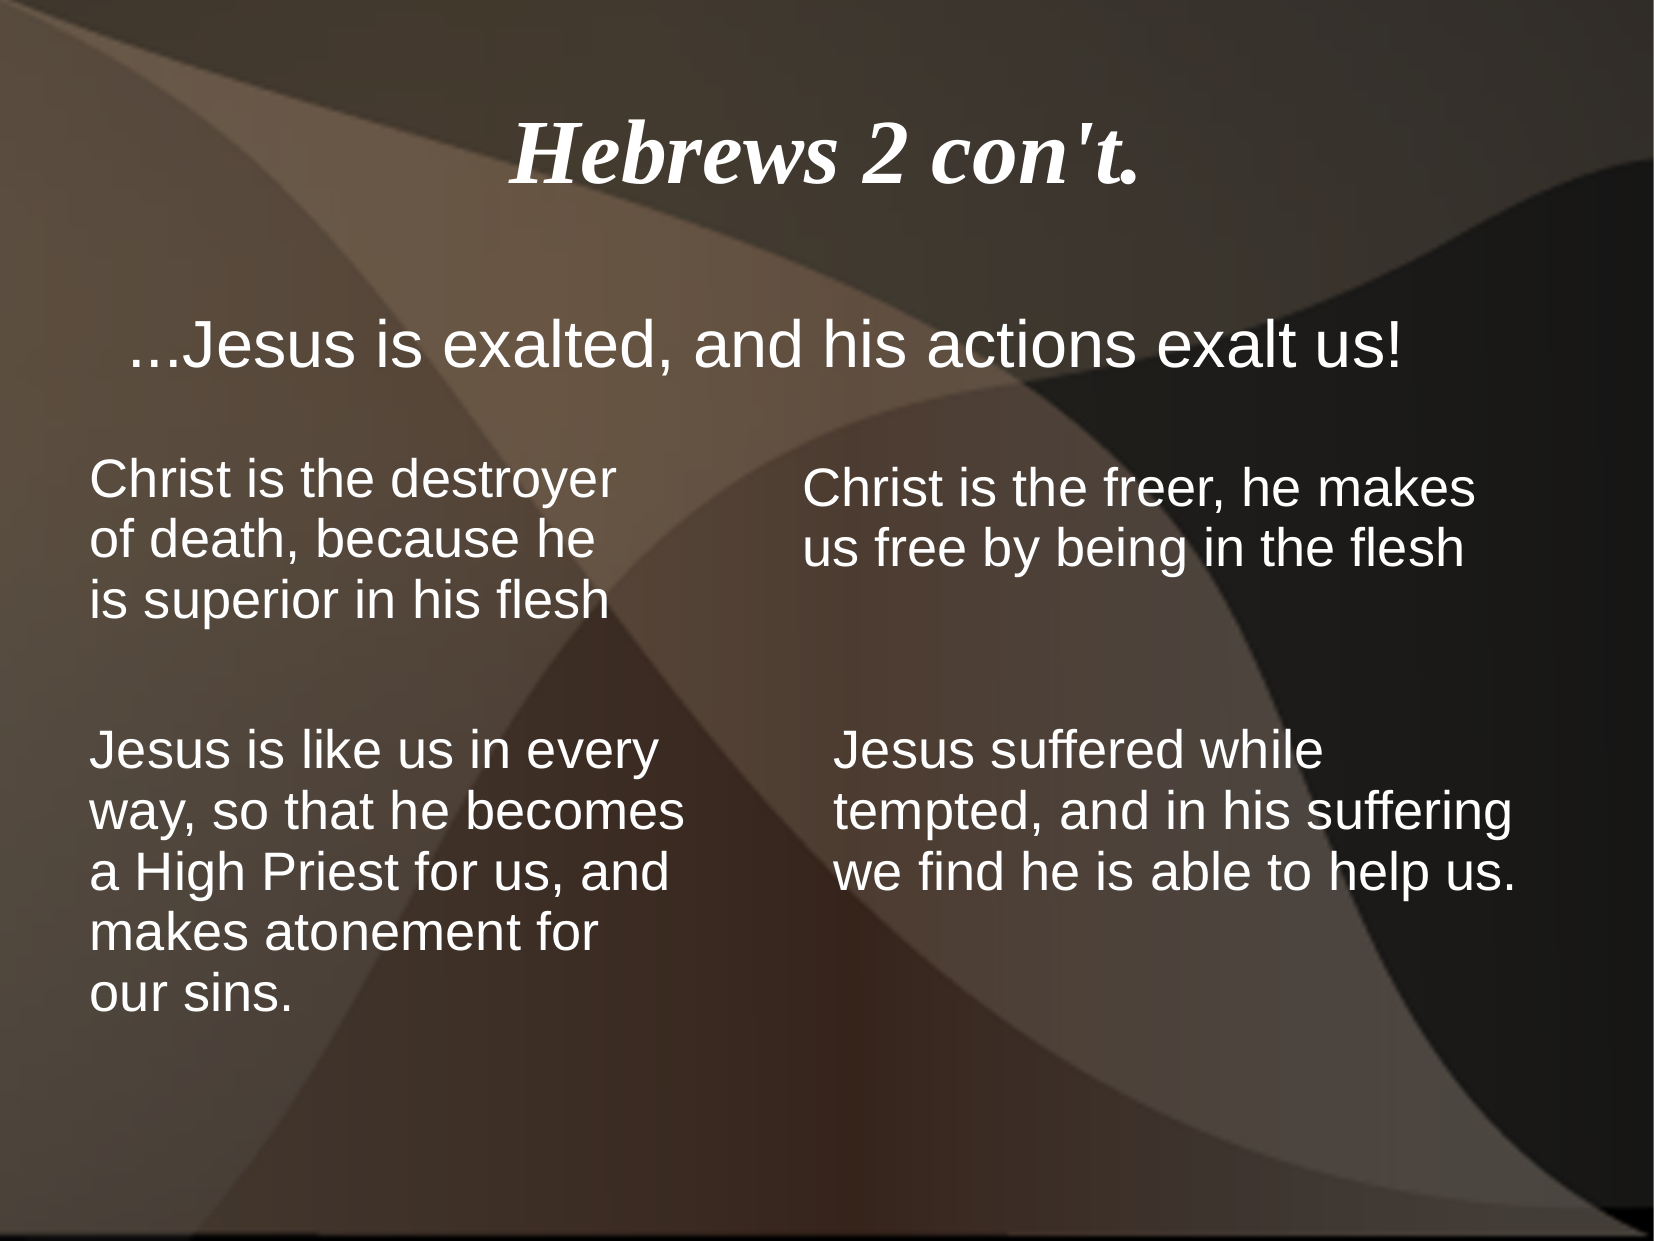

# Hebrews 2 con't.
...Jesus is exalted, and his actions exalt us!
Christ is the destroyer of death, because he is superior in his flesh
Christ is the freer, he makes
us free by being in the flesh
Jesus is like us in every
way, so that he becomes
a High Priest for us, and
makes atonement for
our sins.
Jesus suffered while
tempted, and in his suffering
we find he is able to help us.